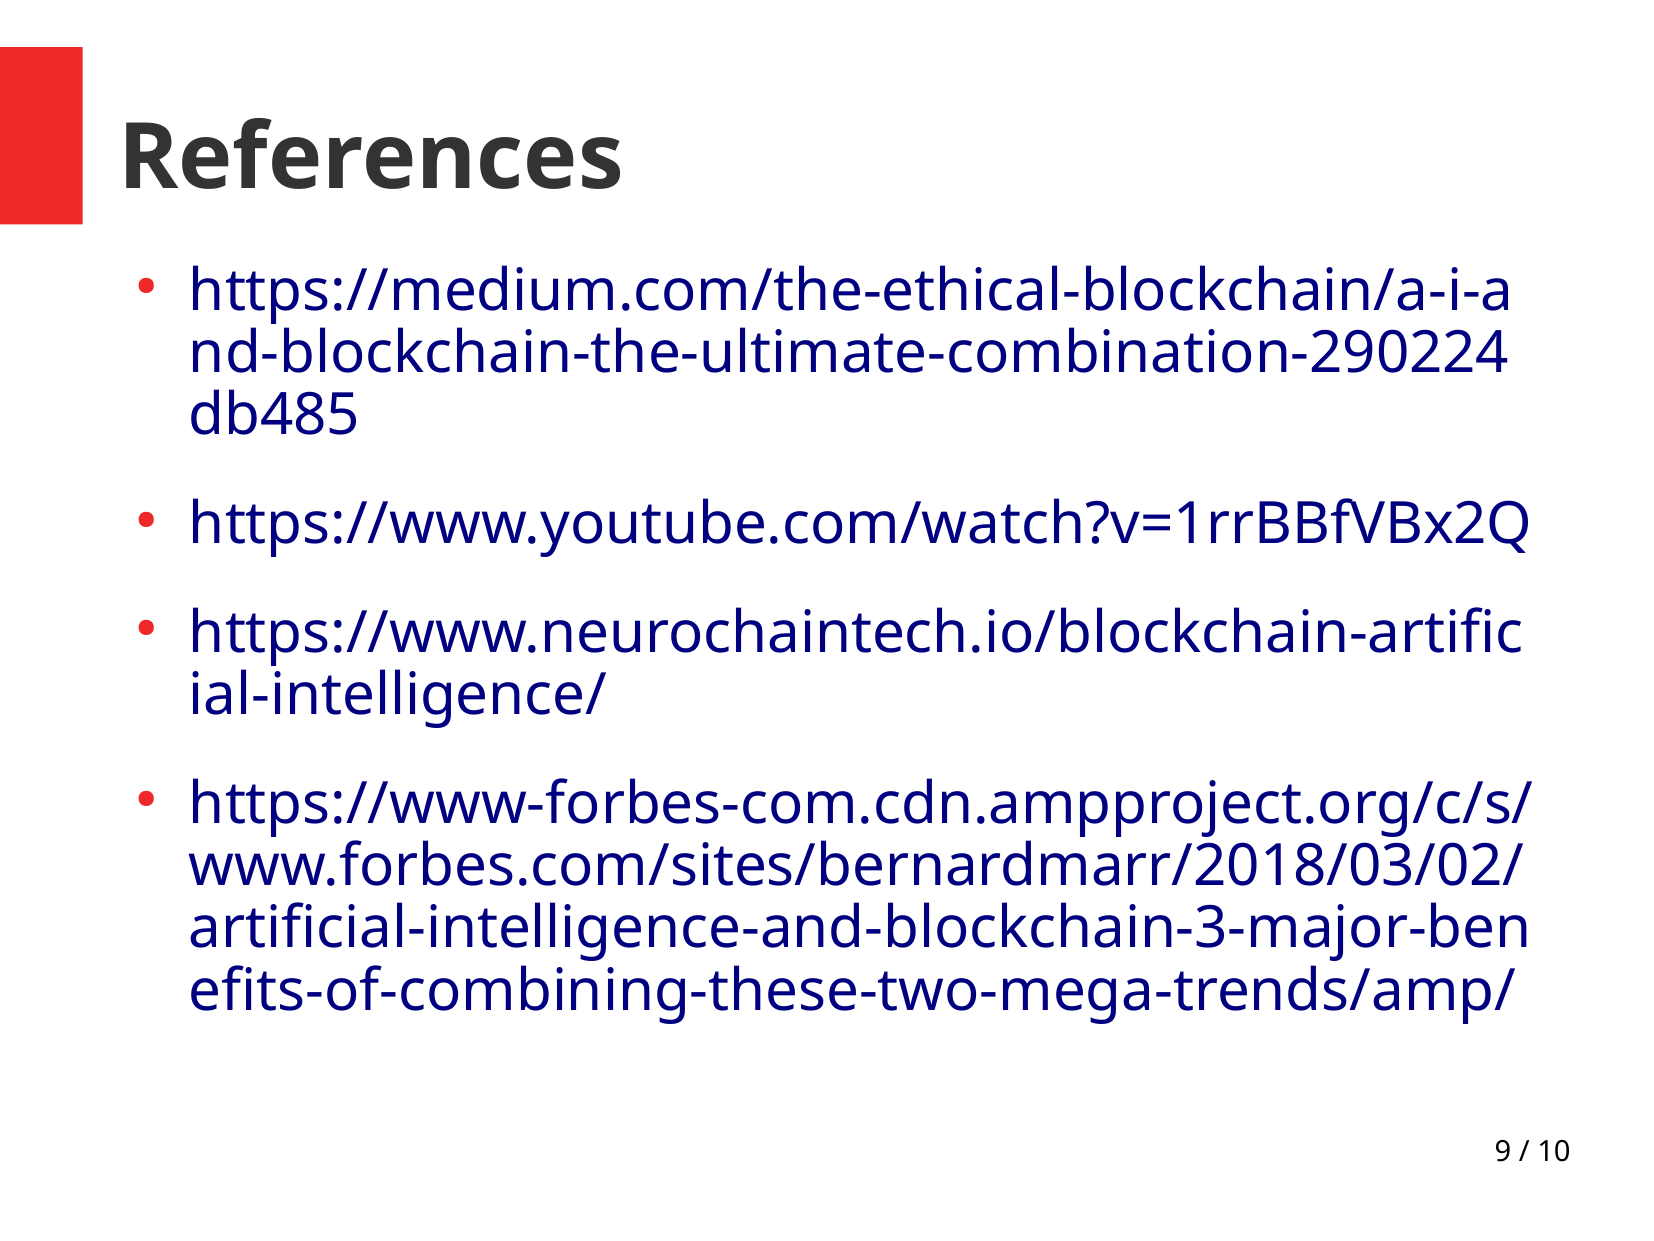

# References
https://medium.com/the-ethical-blockchain/a-i-and-blockchain-the-ultimate-combination-290224db485
https://www.youtube.com/watch?v=1rrBBfVBx2Q
https://www.neurochaintech.io/blockchain-artificial-intelligence/
https://www-forbes-com.cdn.ampproject.org/c/s/www.forbes.com/sites/bernardmarr/2018/03/02/artificial-intelligence-and-blockchain-3-major-benefits-of-combining-these-two-mega-trends/amp/
9